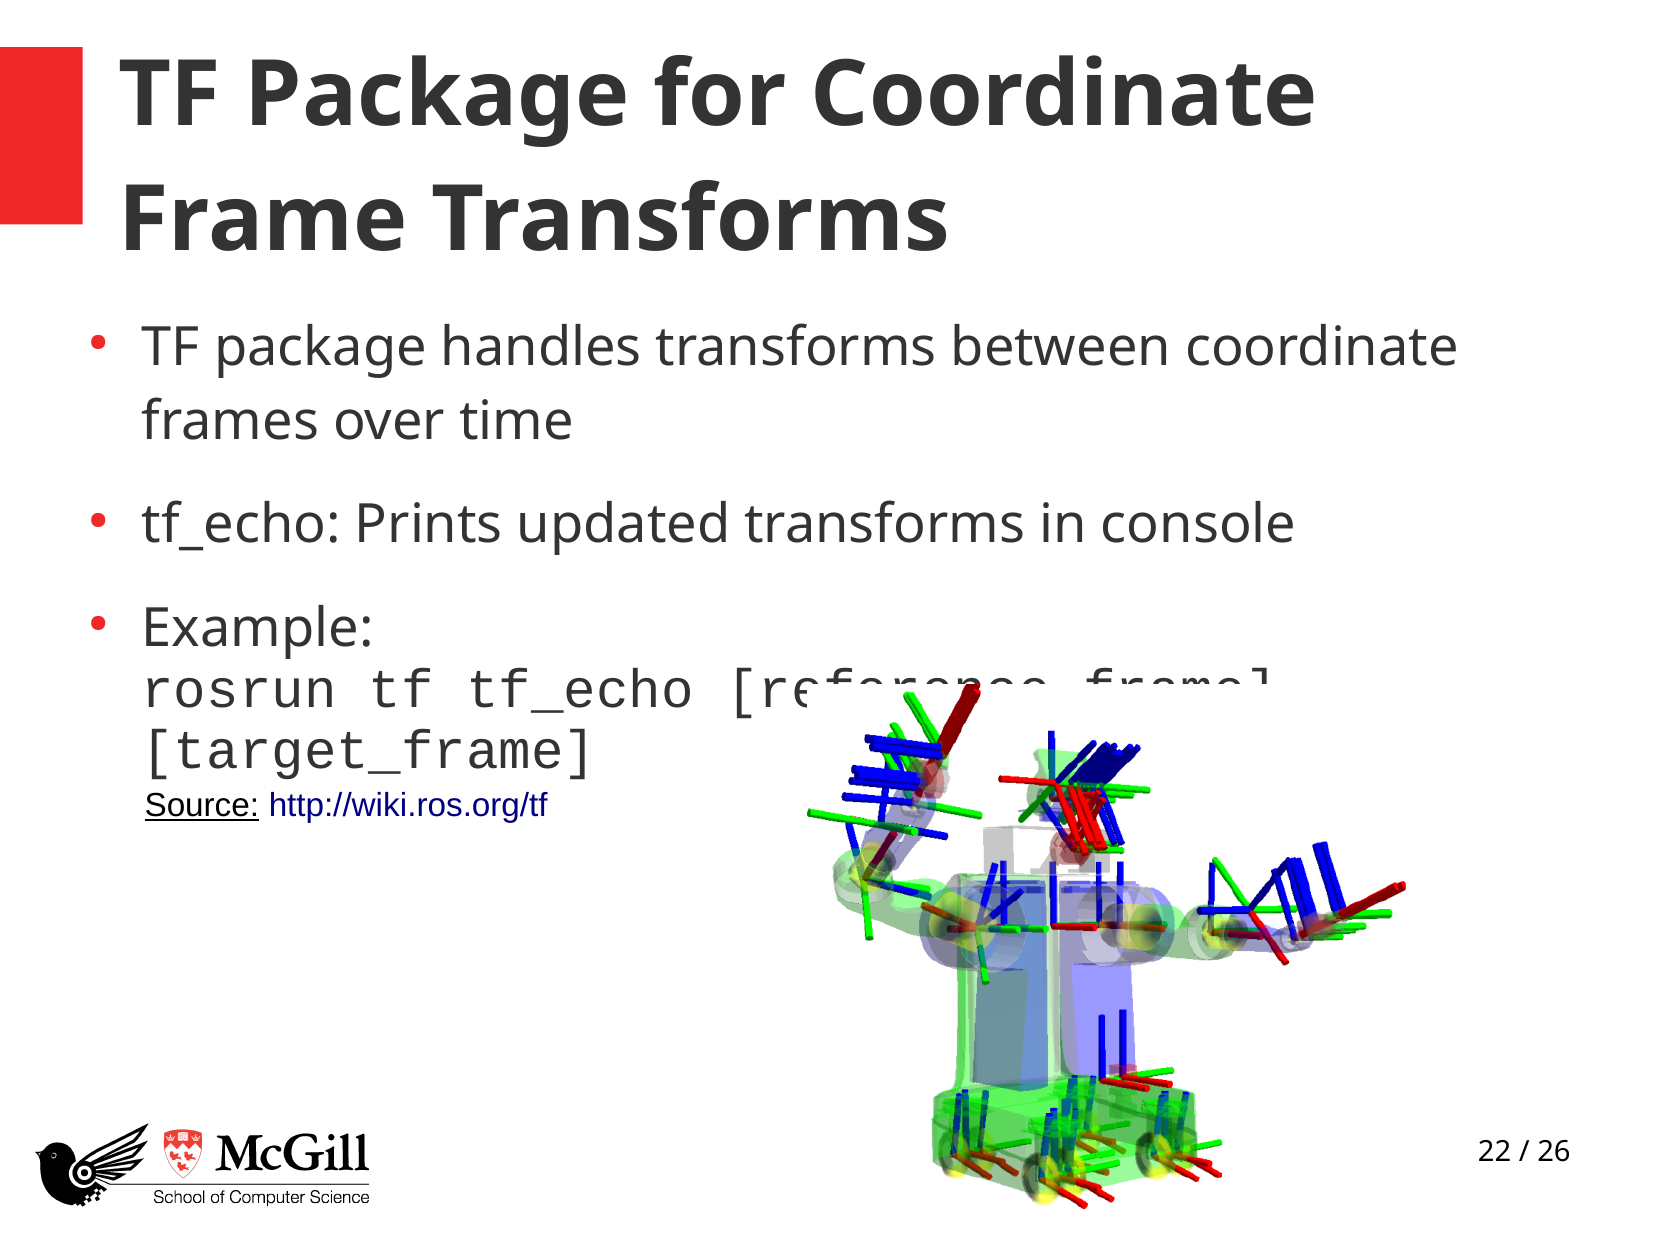

# TF Package for Coordinate Frame Transforms
TF package handles transforms between coordinate frames over time
tf_echo: Prints updated transforms in console
Example:
rosrun tf tf_echo [reference_frame] [target_frame]
Source: http://wiki.ros.org/tf
22